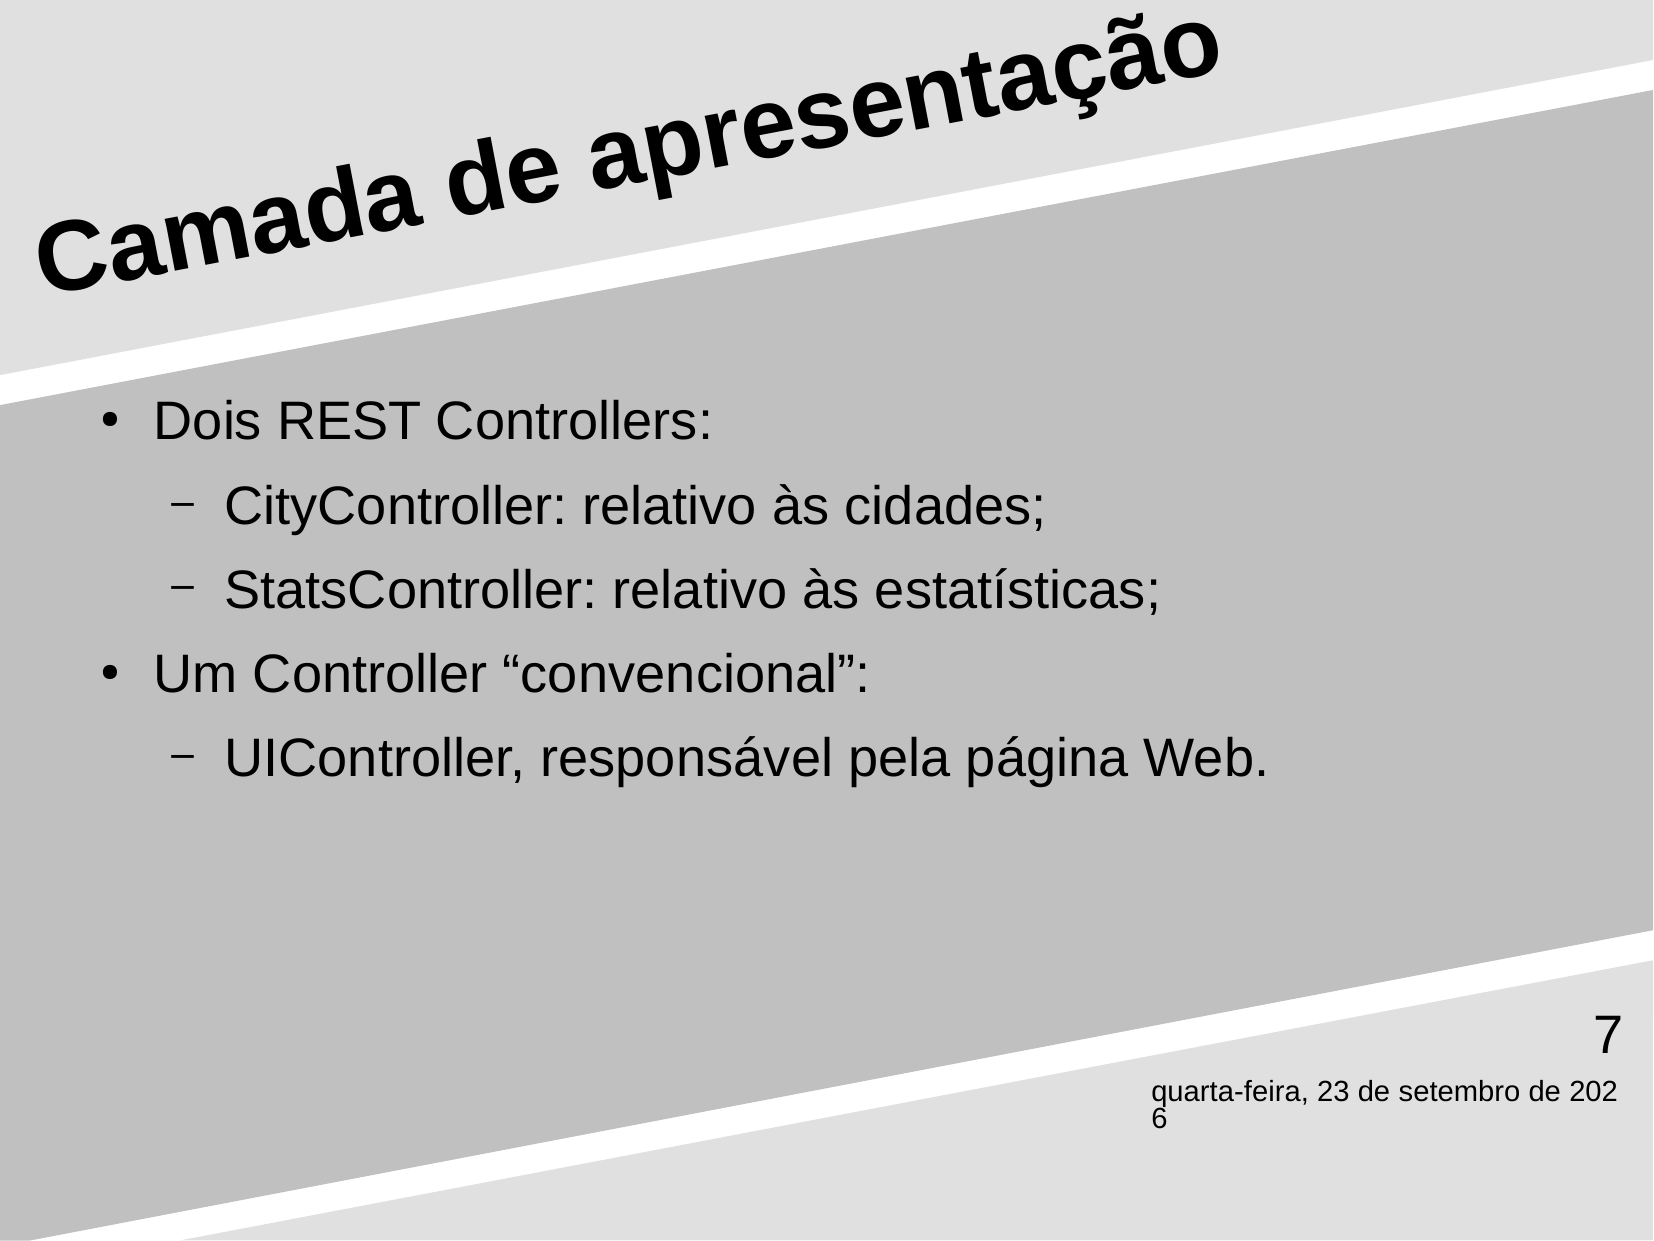

# Camada de apresentação
Dois REST Controllers:
CityController: relativo às cidades;
StatsController: relativo às estatísticas;
Um Controller “convencional”:
UIController, responsável pela página Web.
7